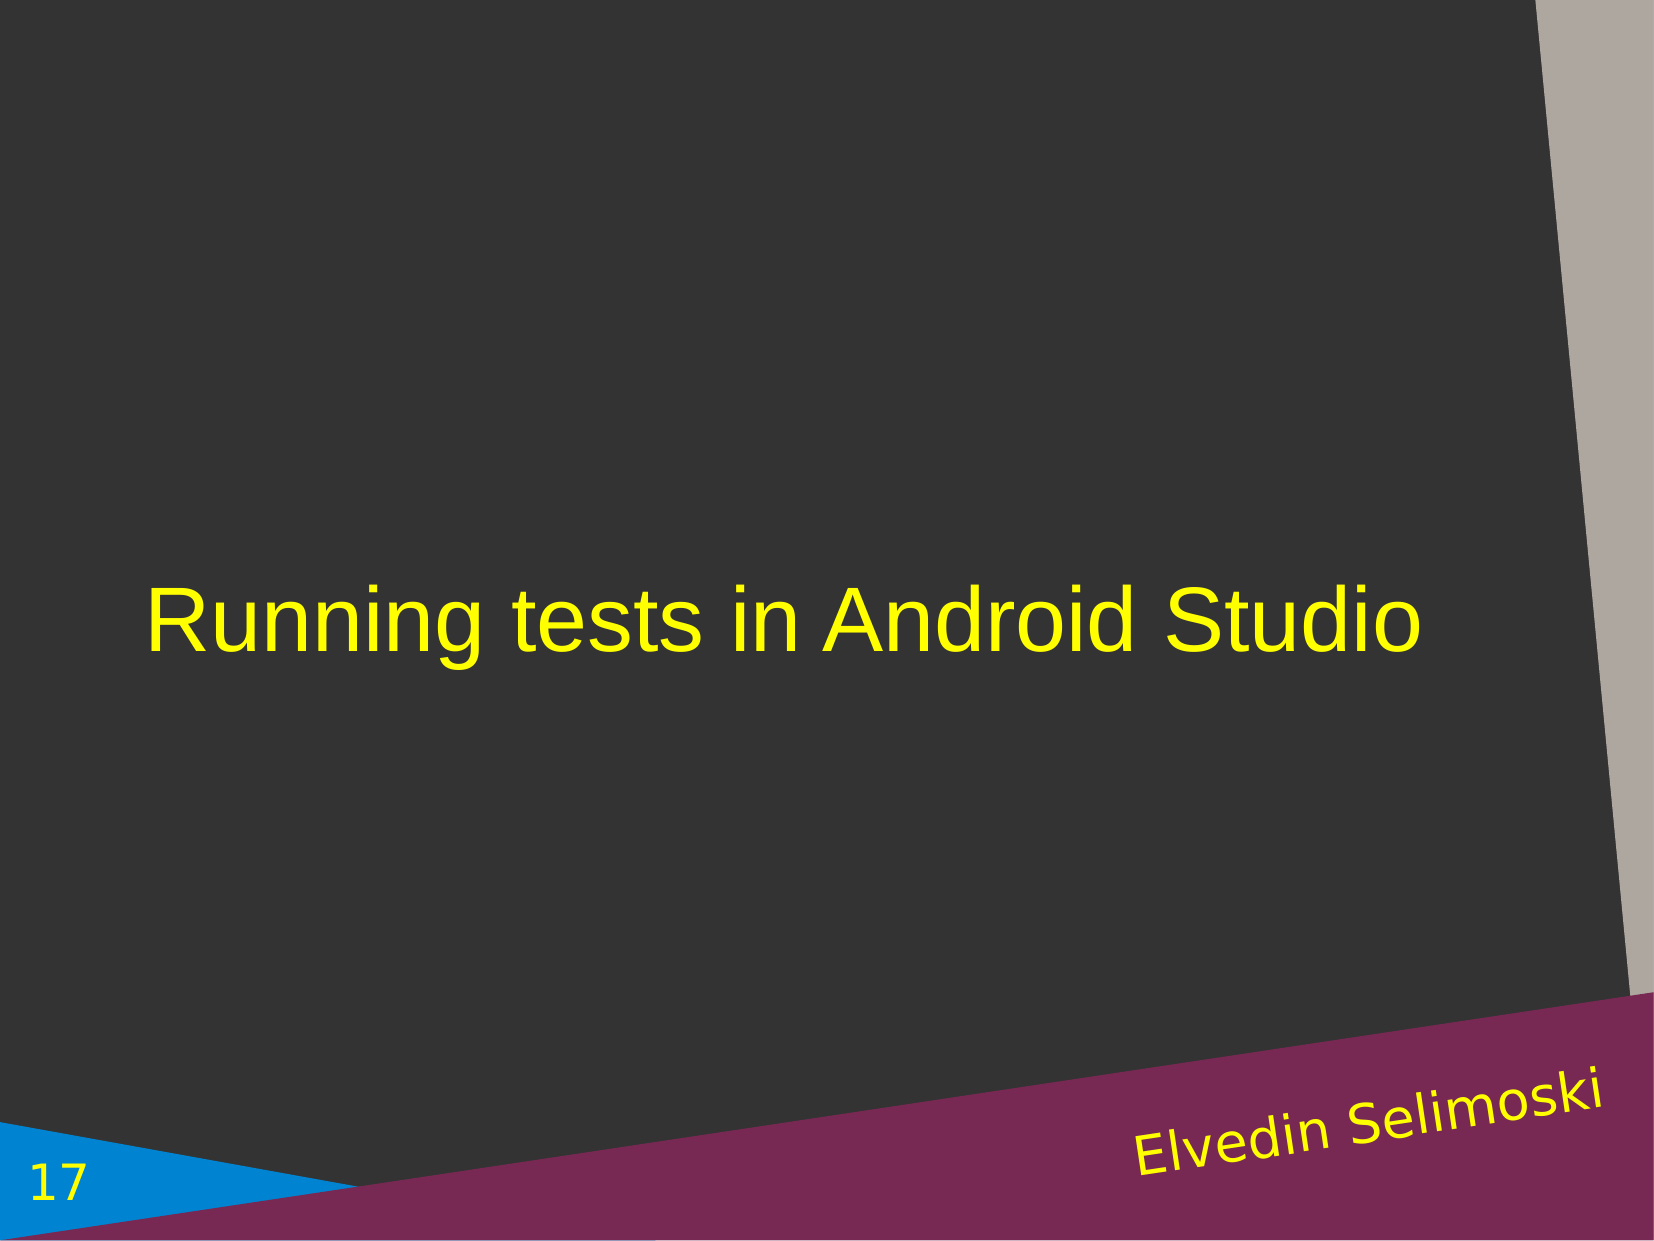

# Running tests in Android Studio
Elvedin Selimoski
17